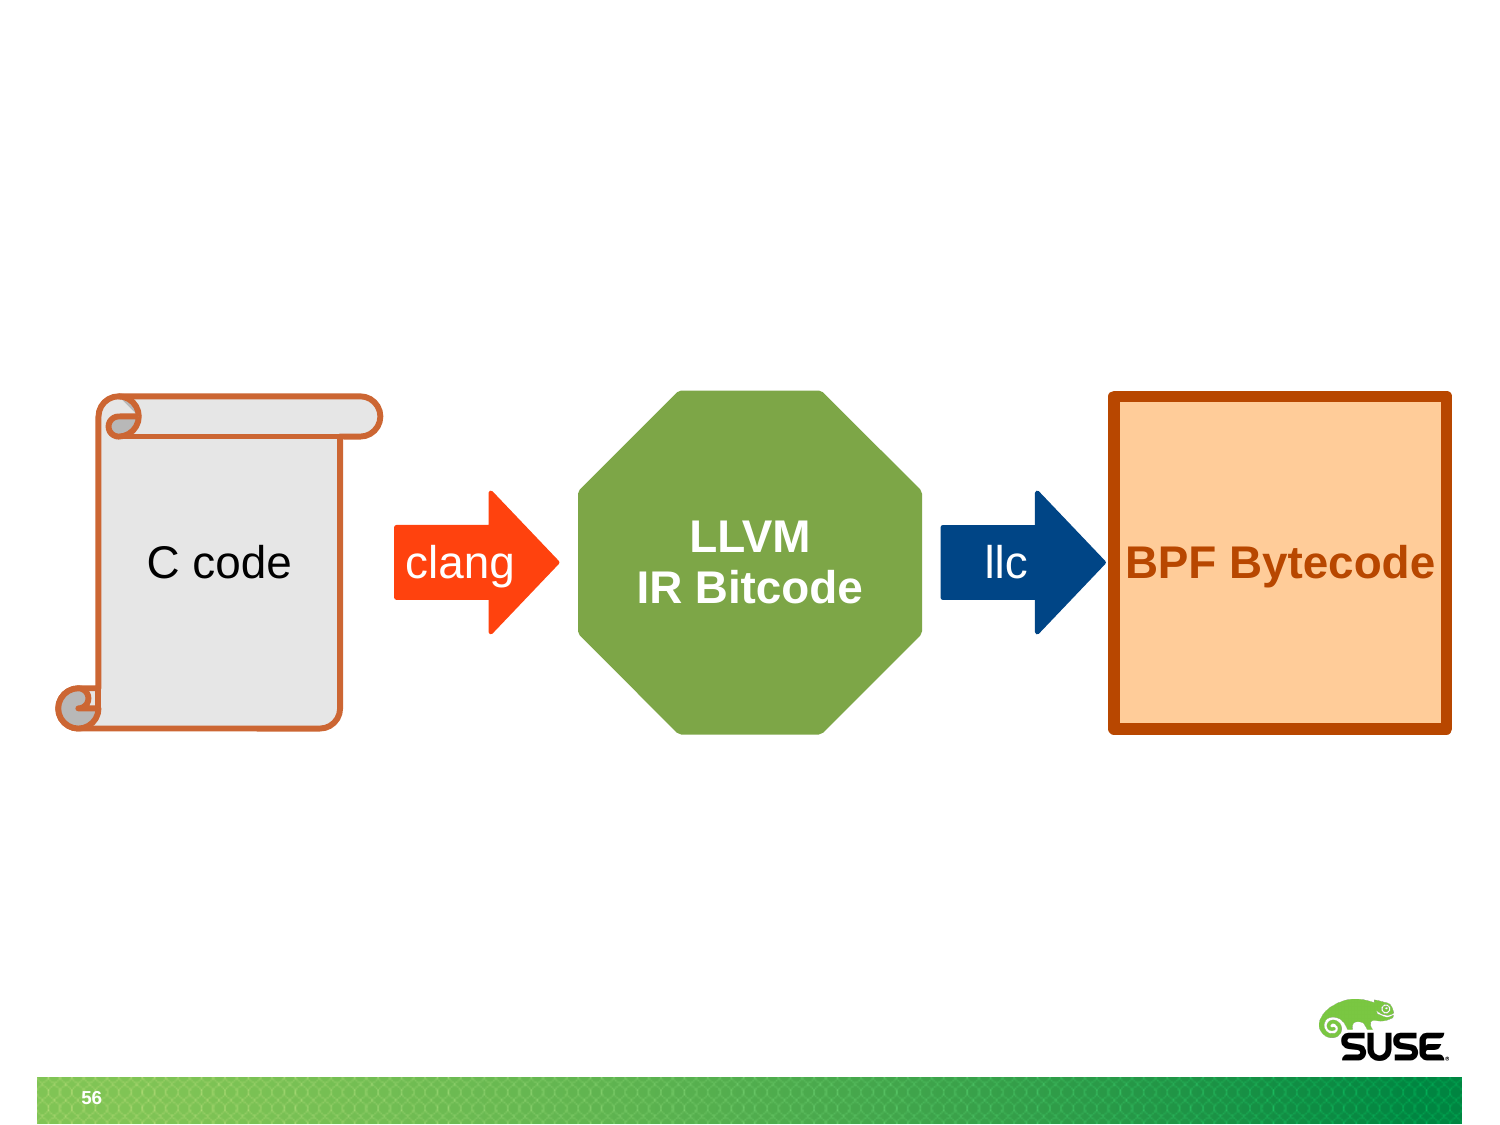

C code
LLVM
IR Bitcode
BPF Bytecode
clang
llc